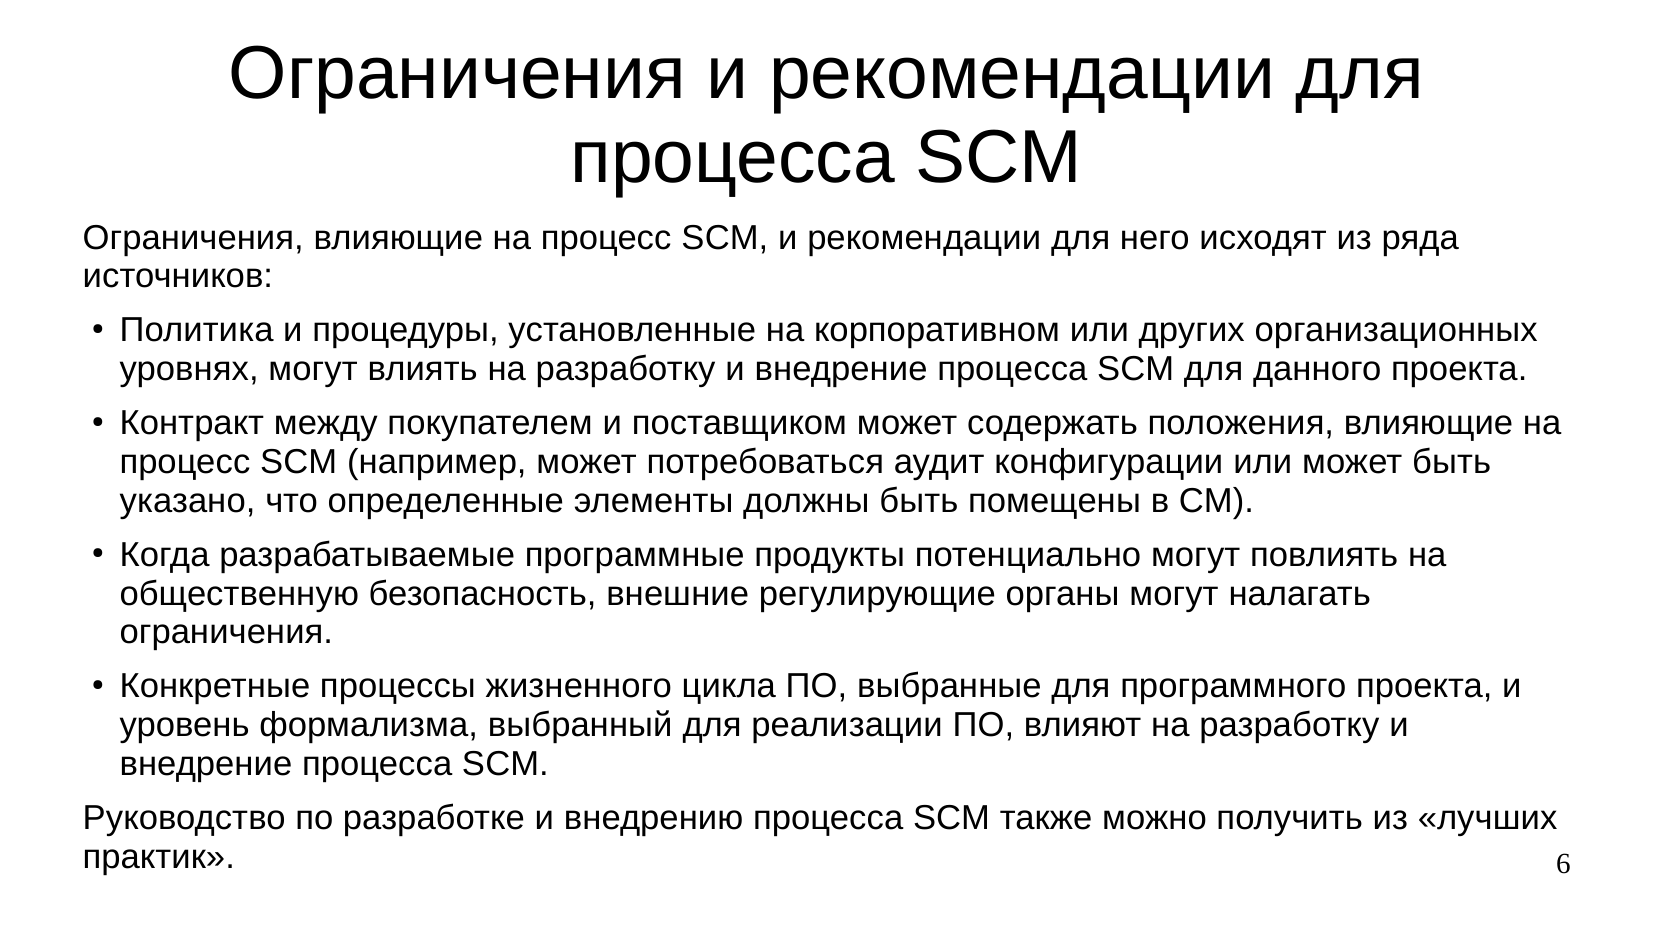

# Ограничения и рекомендации для процесса SCM
Ограничения, влияющие на процесс SCM, и рекомендации для него исходят из ряда источников:
Политика и процедуры, установленные на корпоративном или других организационных уровнях, могут влиять на разработку и внедрение процесса SCM для данного проекта.
Контракт между покупателем и поставщиком может содержать положения, влияющие на процесс SCM (например, может потребоваться аудит конфигурации или может быть указано, что определенные элементы должны быть помещены в CM).
Когда разрабатываемые программные продукты потенциально могут повлиять на общественную безопасность, внешние регулирующие органы могут налагать ограничения.
Конкретные процессы жизненного цикла ПО, выбранные для программного проекта, и уровень формализма, выбранный для реализации ПО, влияют на разработку и внедрение процесса SCM.
Руководство по разработке и внедрению процесса SCM также можно получить из «лучших практик».
6